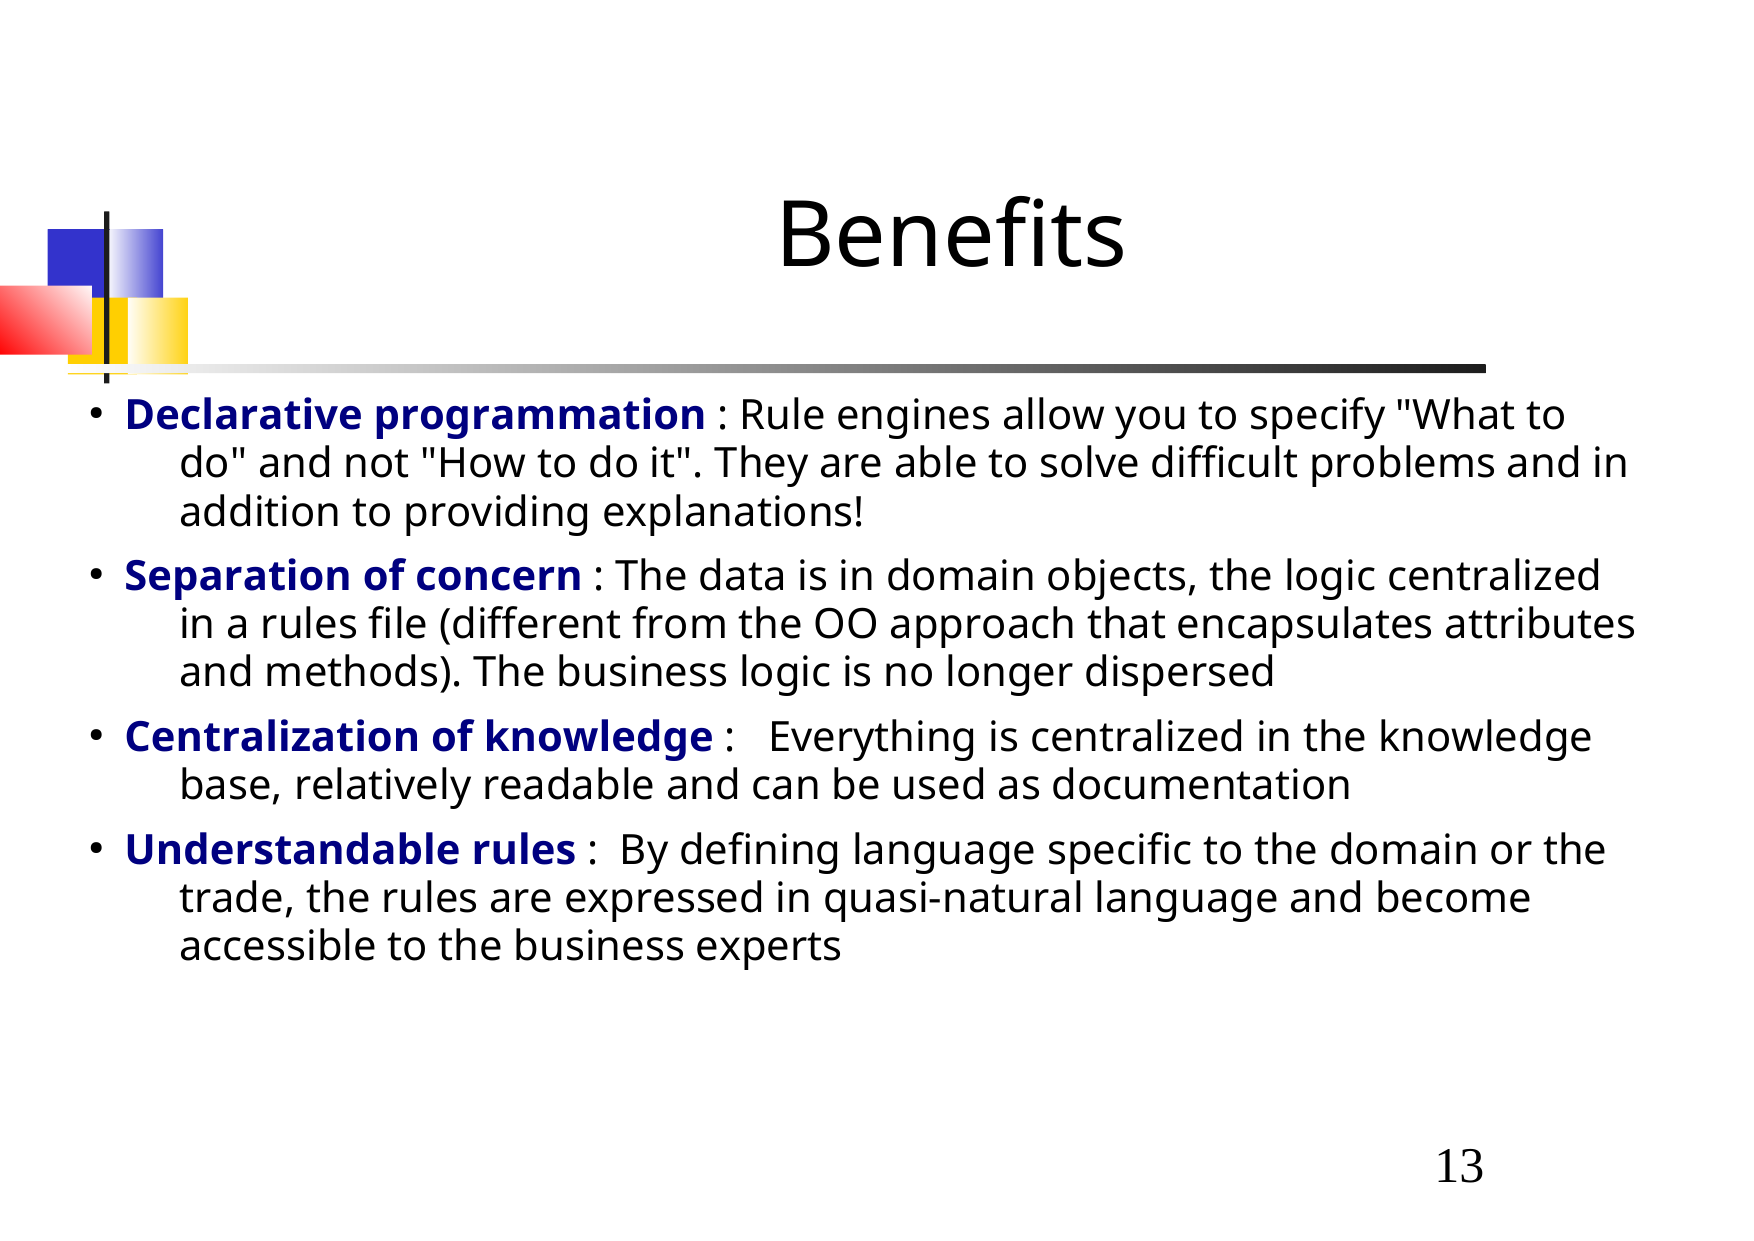

# Benefits
Declarative programmation : Rule engines allow you to specify "What to do" and not "How to do it". They are able to solve difficult problems and in addition to providing explanations!
Separation of concern : The data is in domain objects, the logic centralized in a rules file (different from the OO approach that encapsulates attributes and methods). The business logic is no longer dispersed
Centralization of knowledge : Everything is centralized in the knowledge base, relatively readable and can be used as documentation
Understandable rules : By defining language specific to the domain or the trade, the rules are expressed in quasi-natural language and become accessible to the business experts